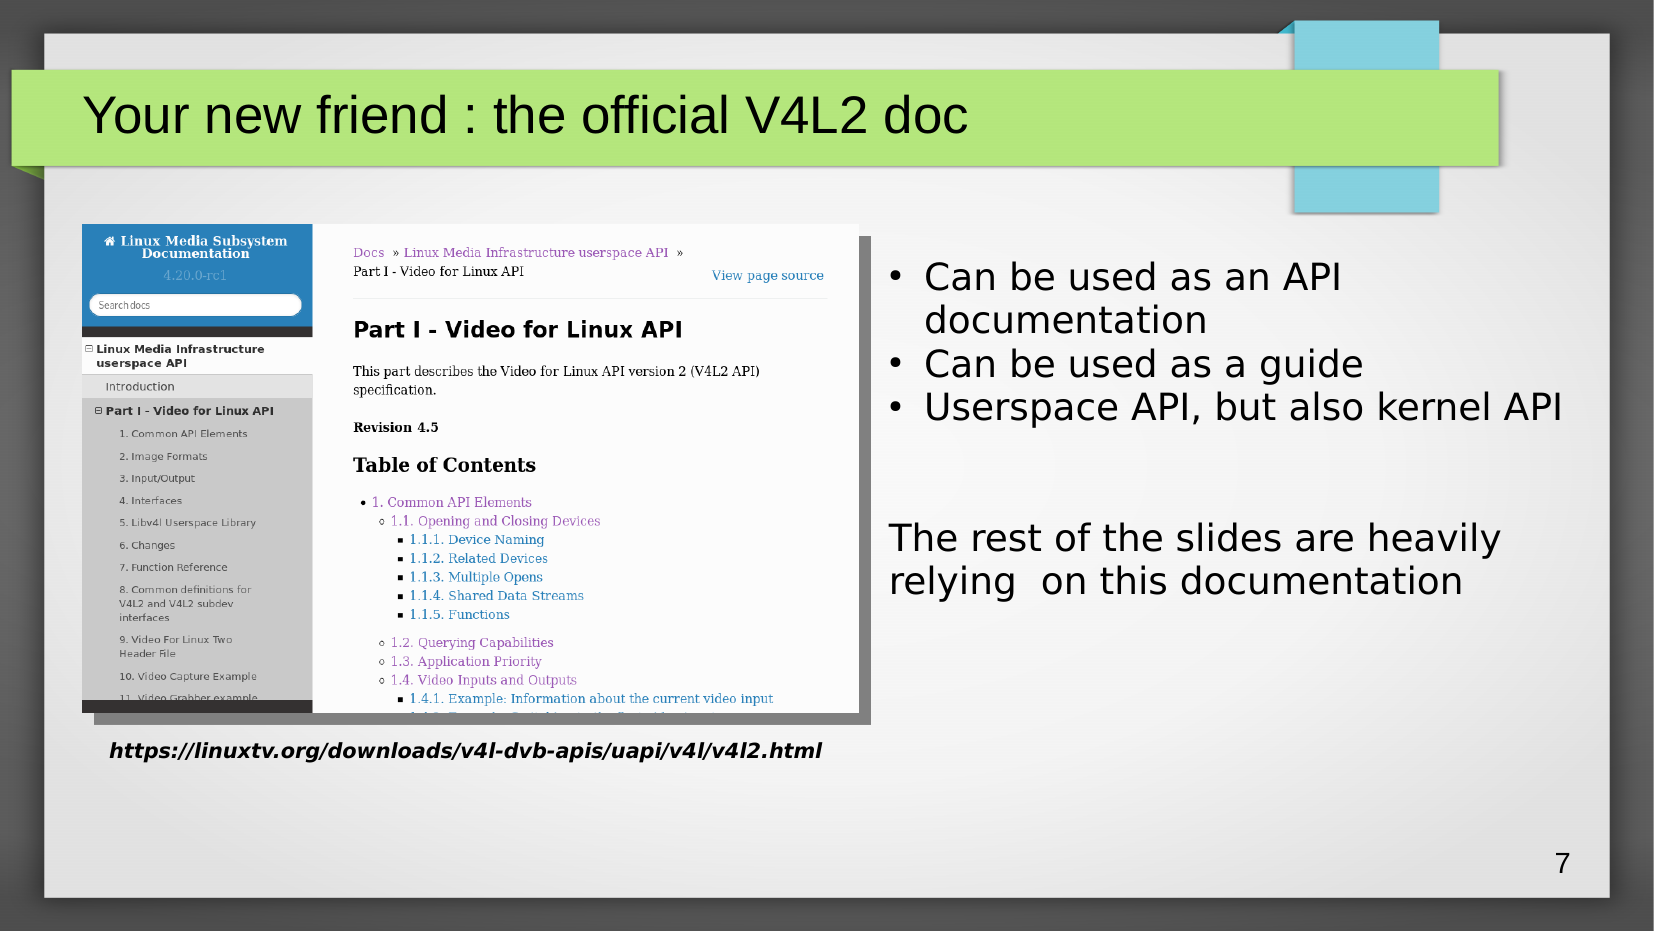

# Your new friend : the official V4L2 doc
Can be used as an API documentation
Can be used as a guide
Userspace API, but also kernel API
The rest of the slides are heavily relying on this documentation
https://linuxtv.org/downloads/v4l-dvb-apis/uapi/v4l/v4l2.html
7